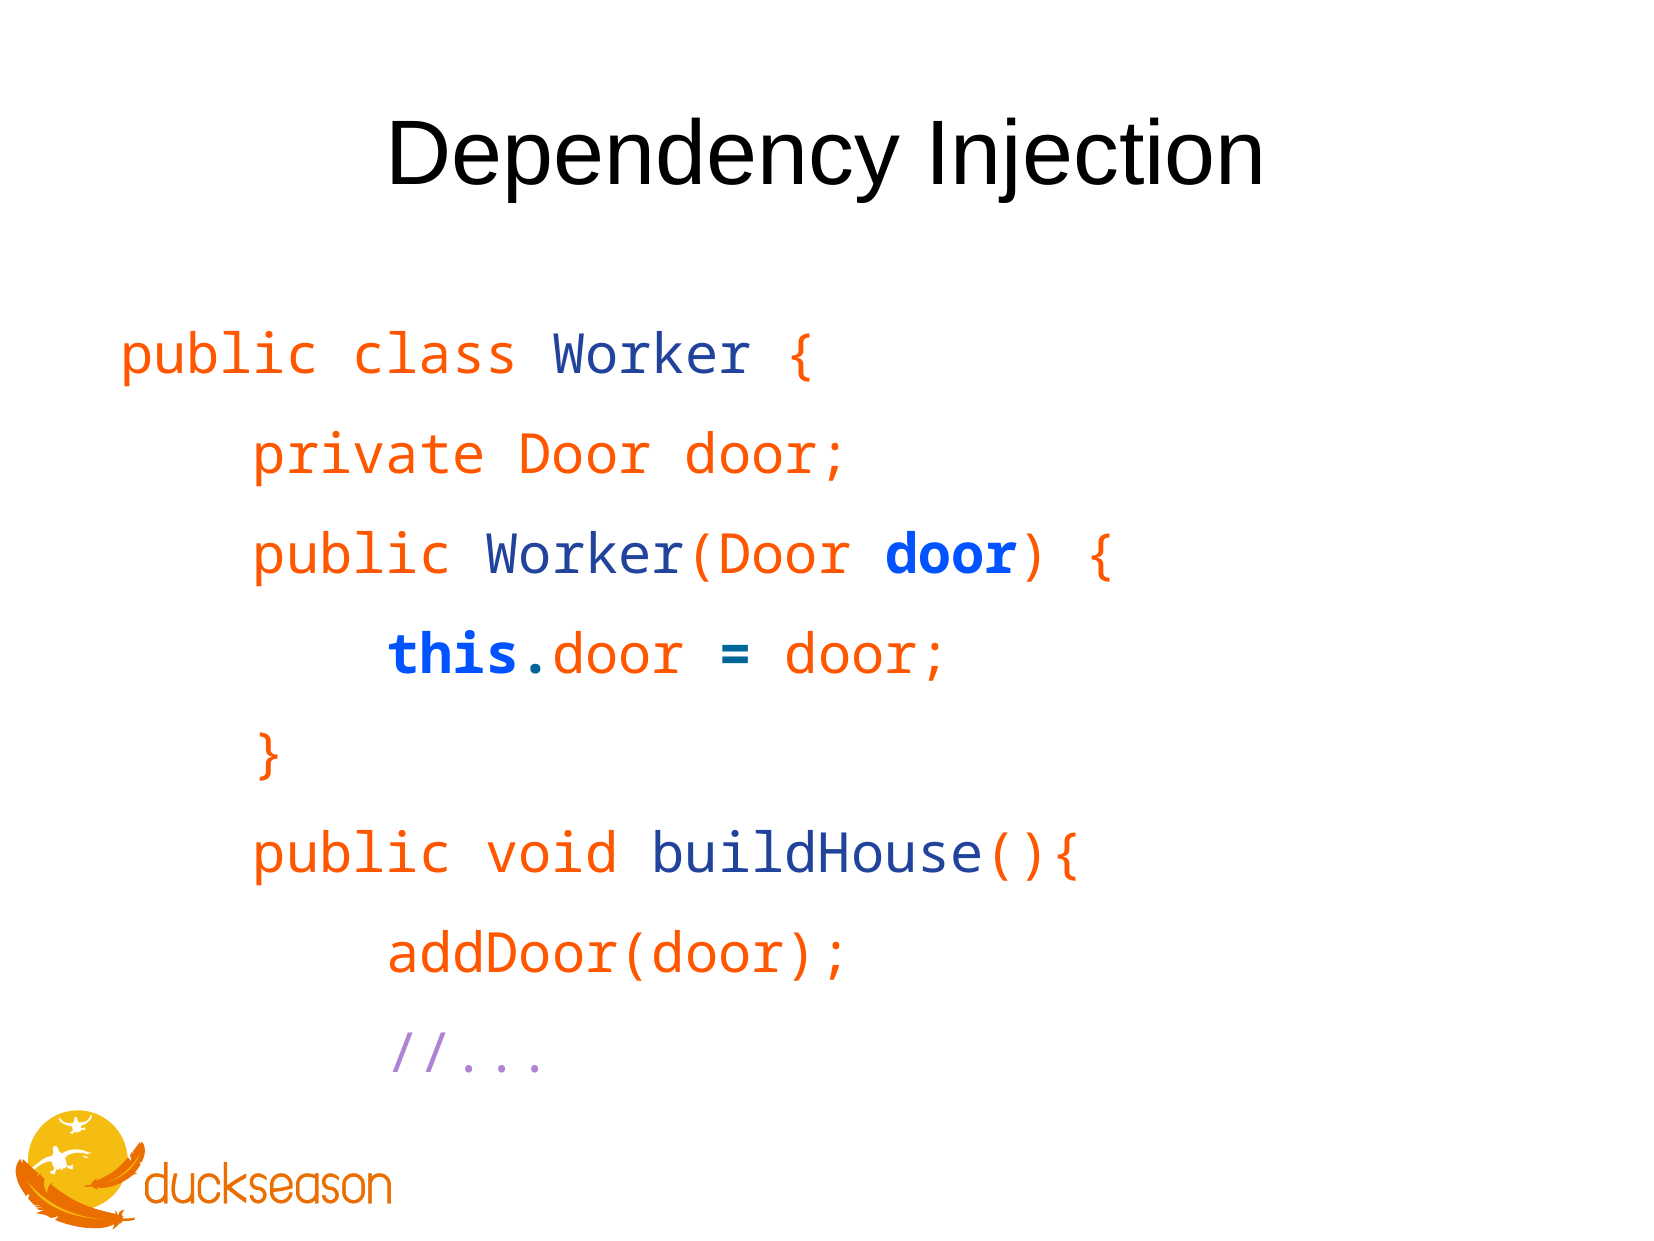

# Dependency Injection
public class Worker {
 private Door door;
 public Worker(Door door) {
 this.door = door;
 }
 public void buildHouse(){
 addDoor(door);
 //...